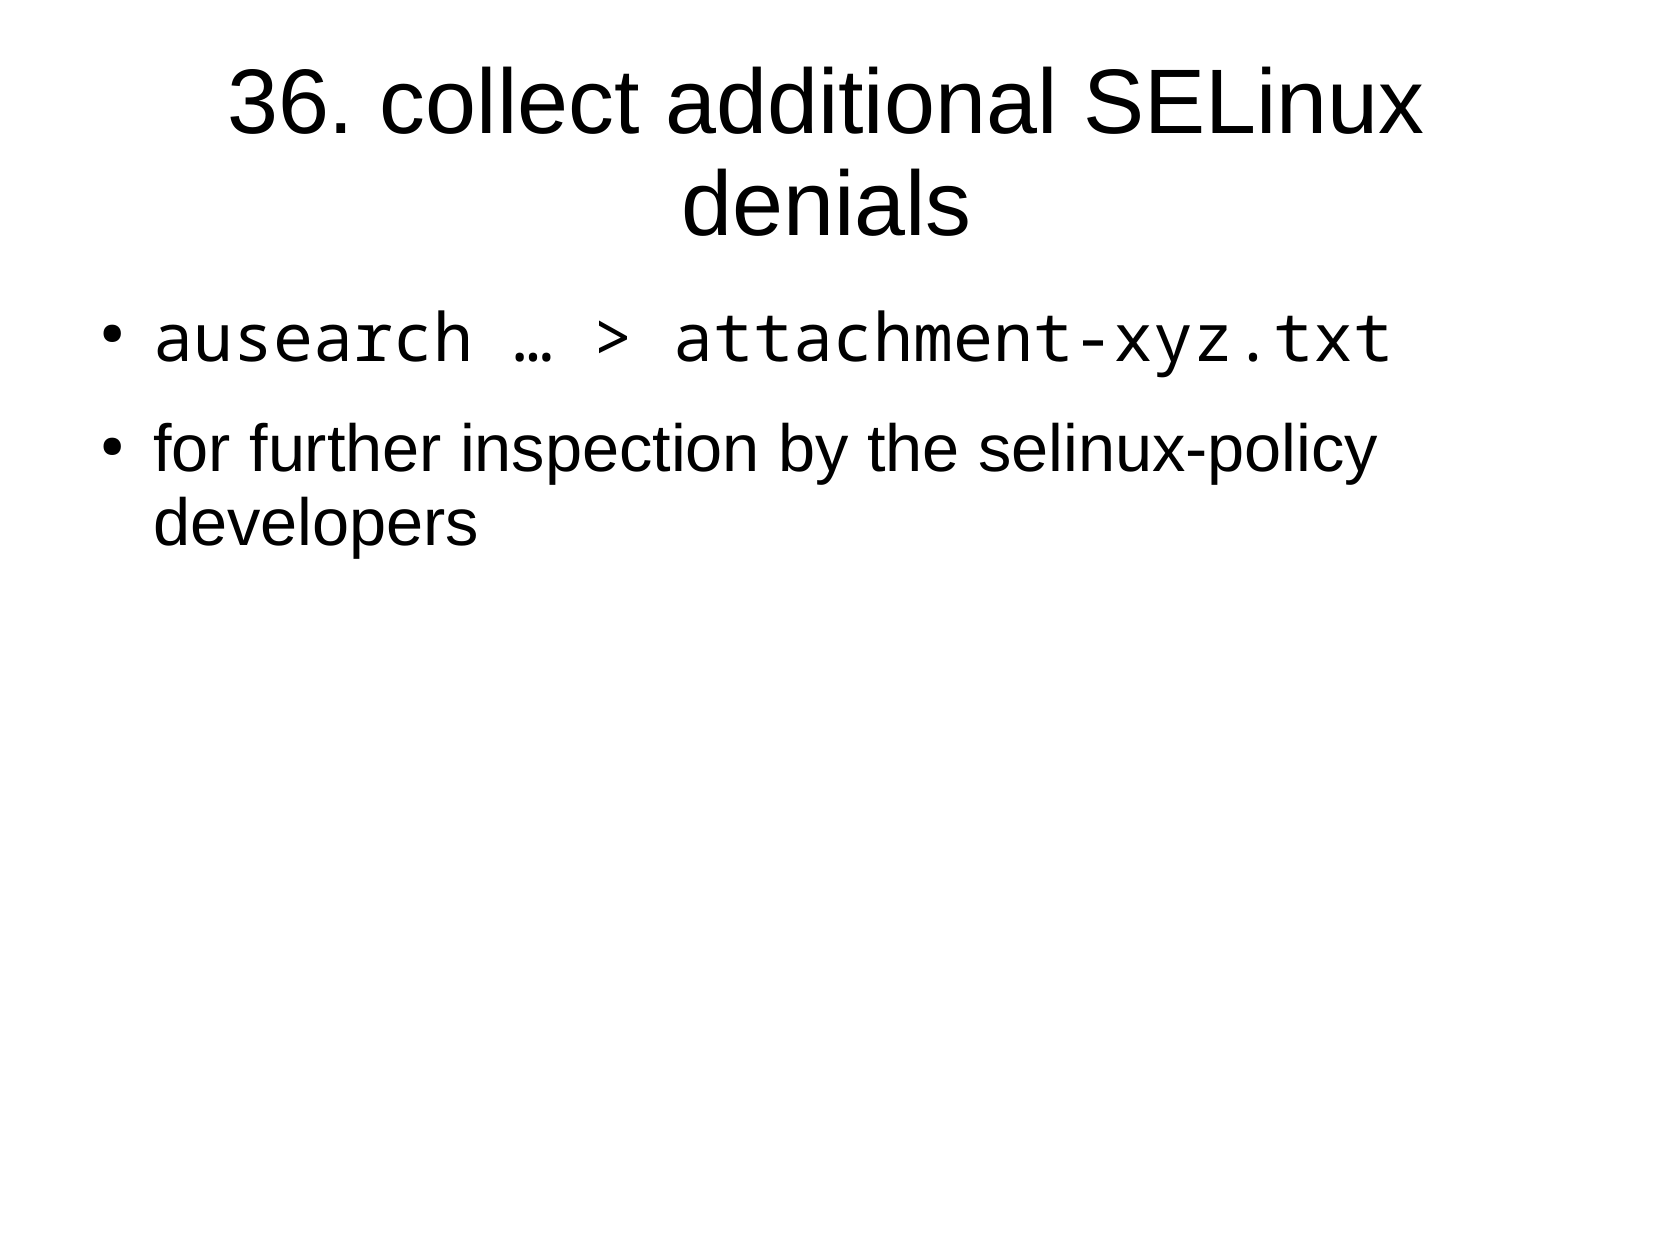

# 36. collect additional SELinux denials
ausearch … > attachment-xyz.txt
for further inspection by the selinux-policy developers